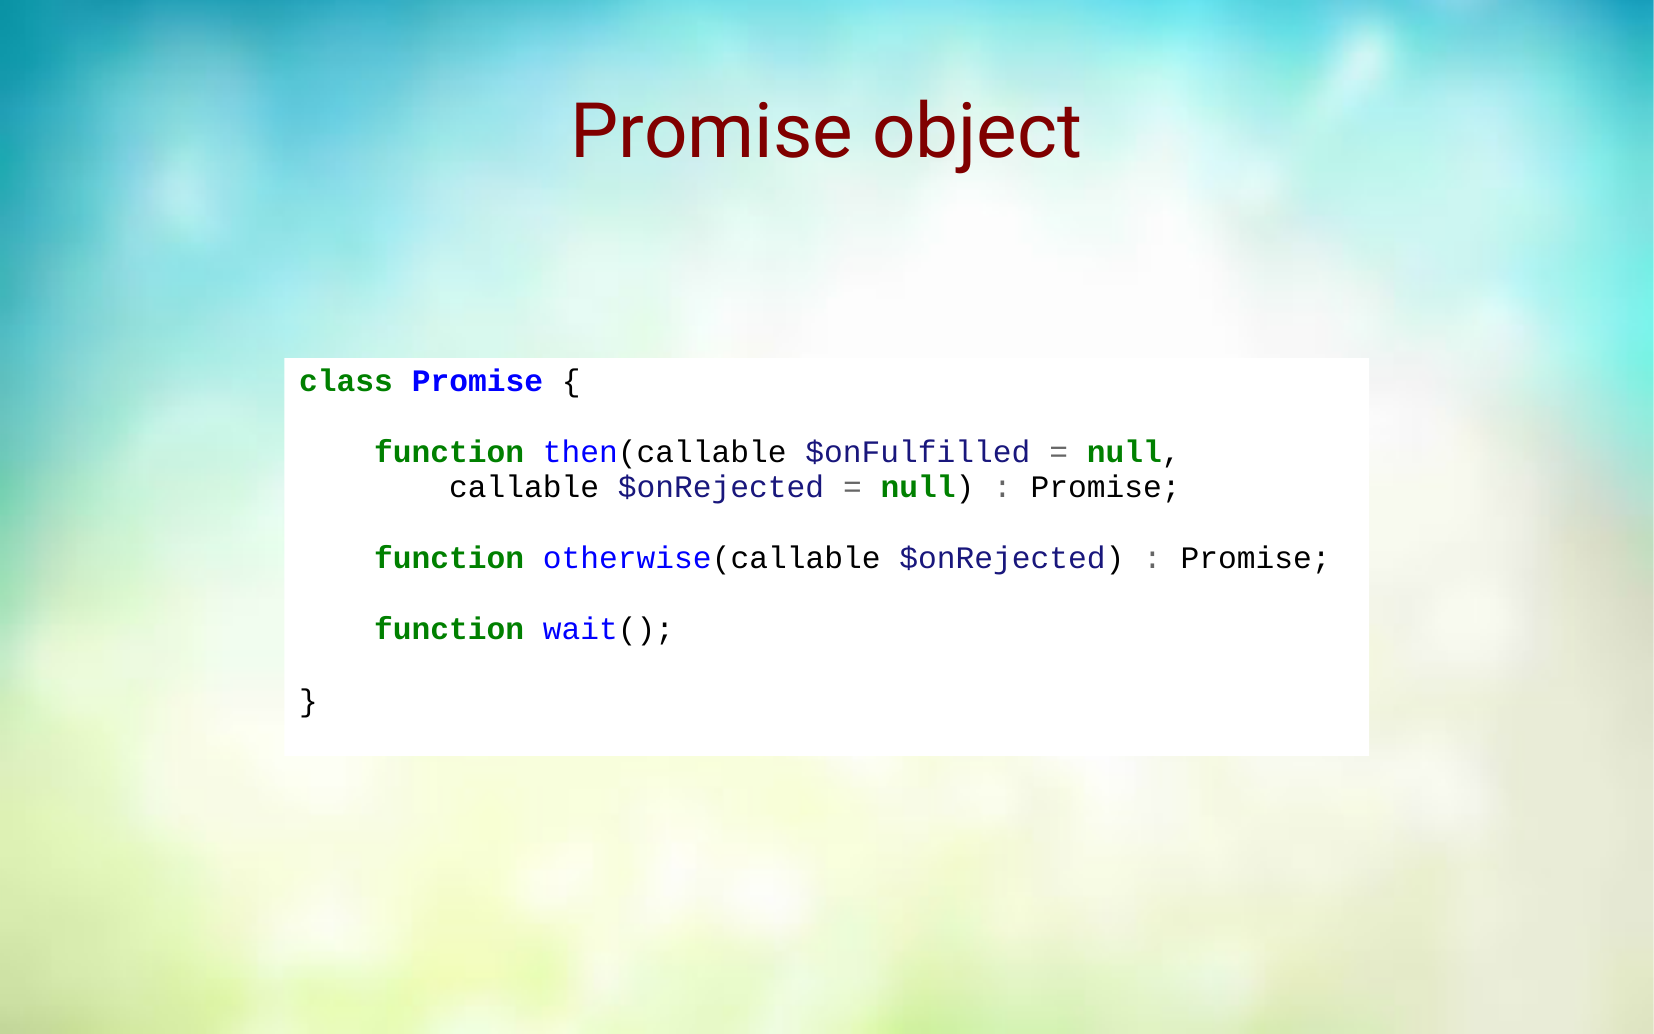

# Promise object
class Promise {
 function then(callable $onFulfilled = null,
 callable $onRejected = null) : Promise;
 function otherwise(callable $onRejected) : Promise;
 function wait();
}